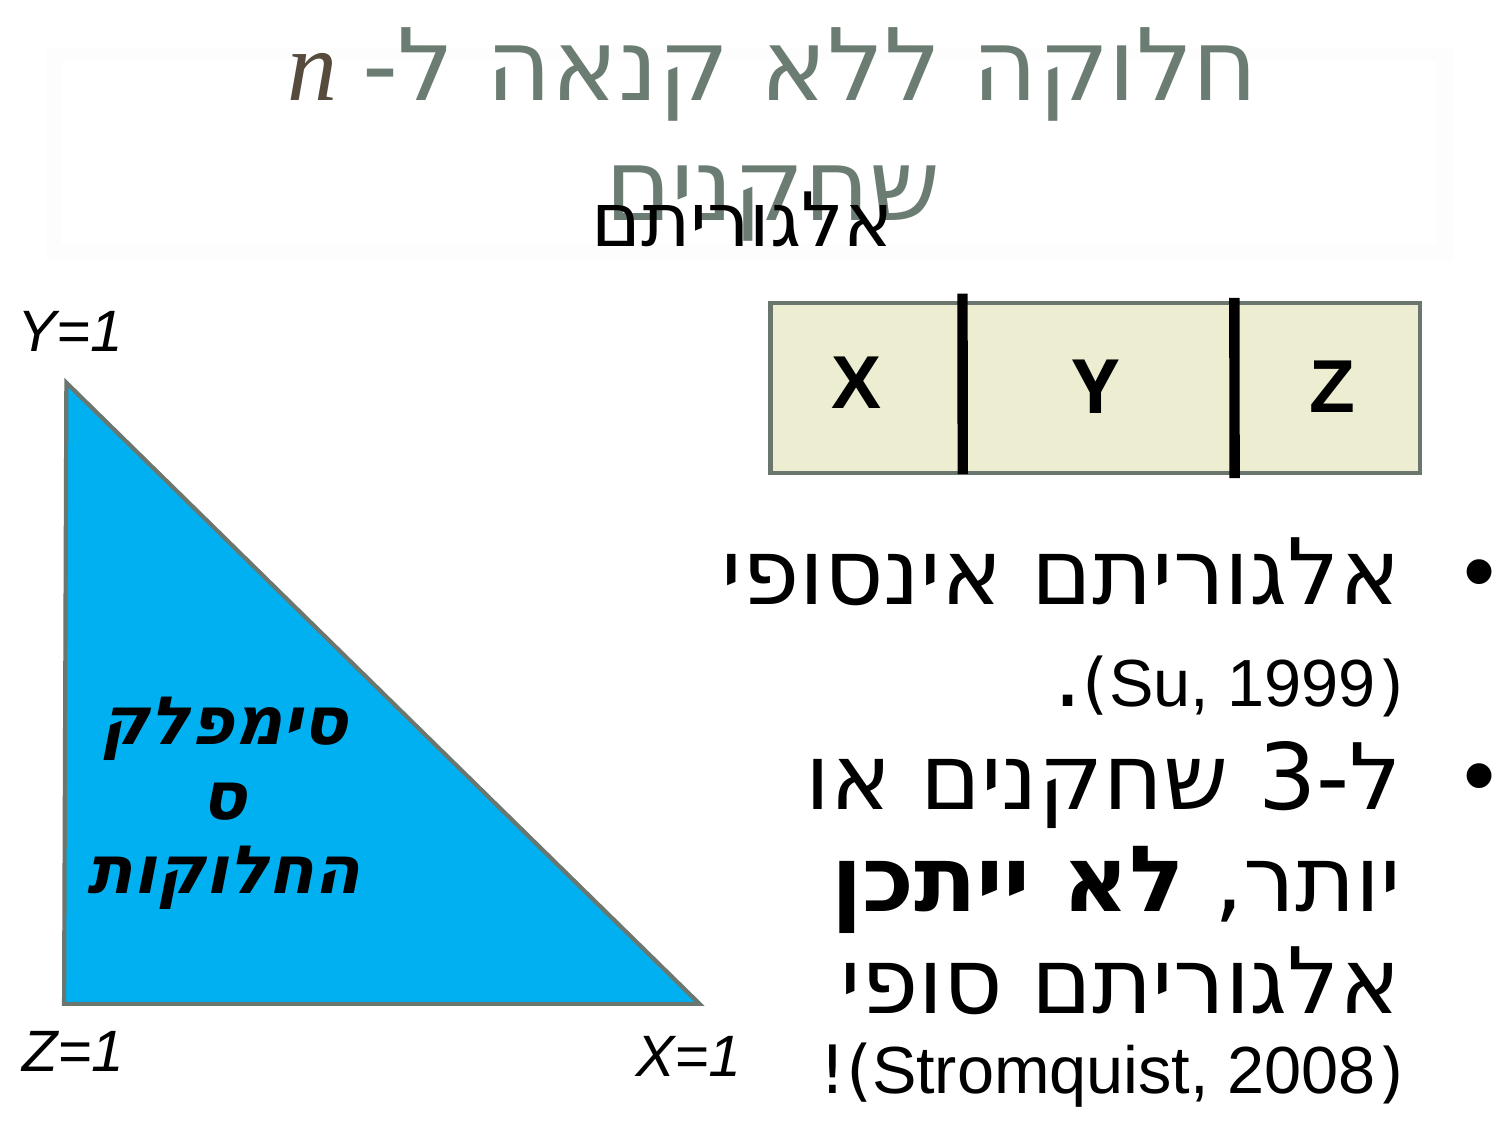

חלוקה ללא קנאה ל- n שחקנים
אלגוריתם
Y=1
Y
X
Z
סימפלקס החלוקות
אלגוריתם אינסופי
(Su, 1999).
ל-3 שחקנים או יותר, לא ייתכן אלגוריתם סופי
(Stromquist, 2008)!
Z=1
X=1